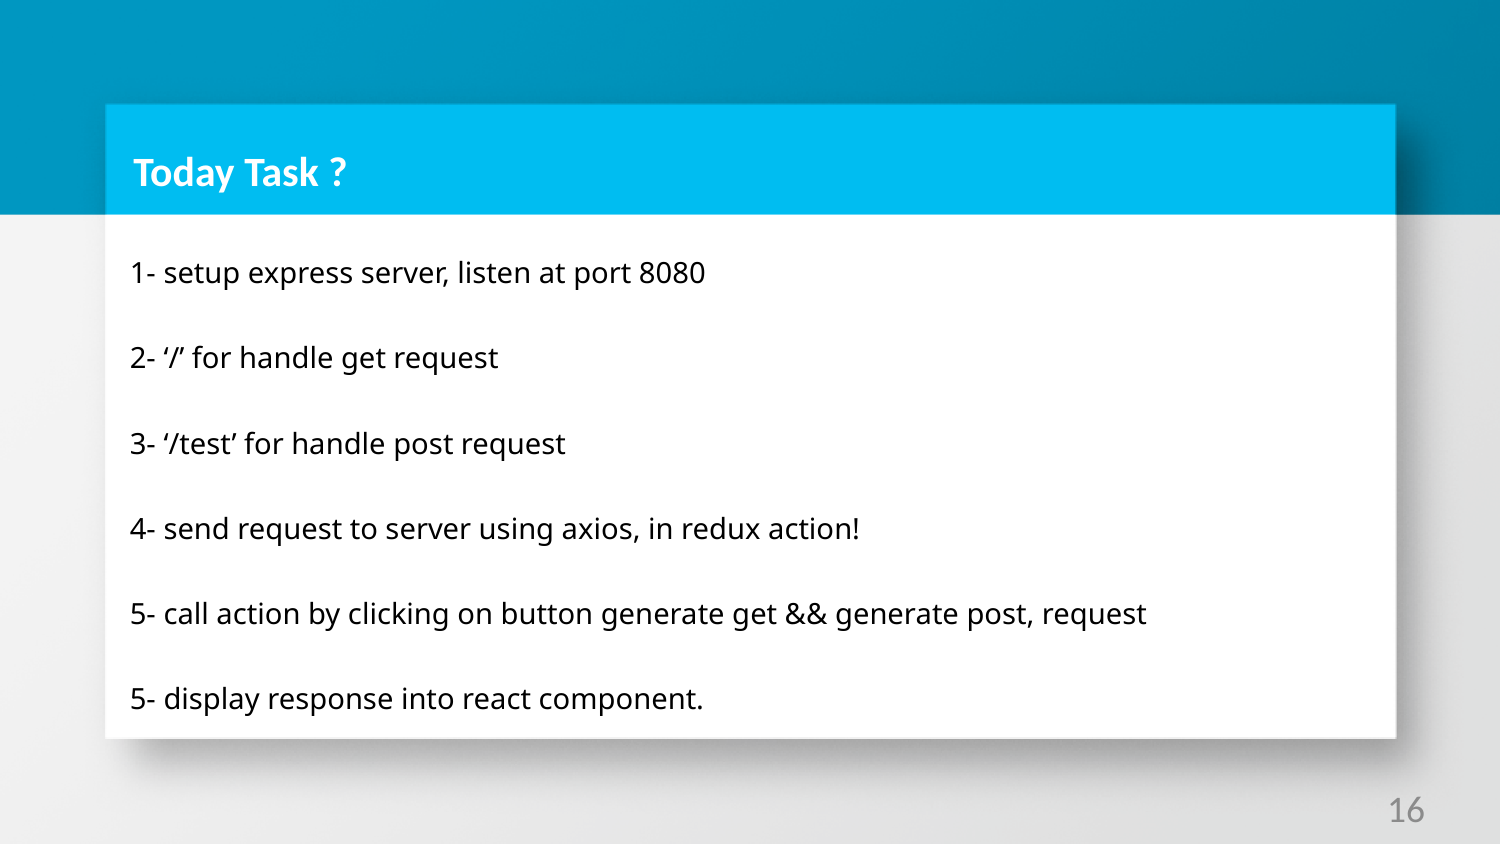

# Today Task ?
1- setup express server, listen at port 8080
2- ‘/’ for handle get request
3- ‘/test’ for handle post request
4- send request to server using axios, in redux action!
5- call action by clicking on button generate get && generate post, request
5- display response into react component.
Naveed Rana
16